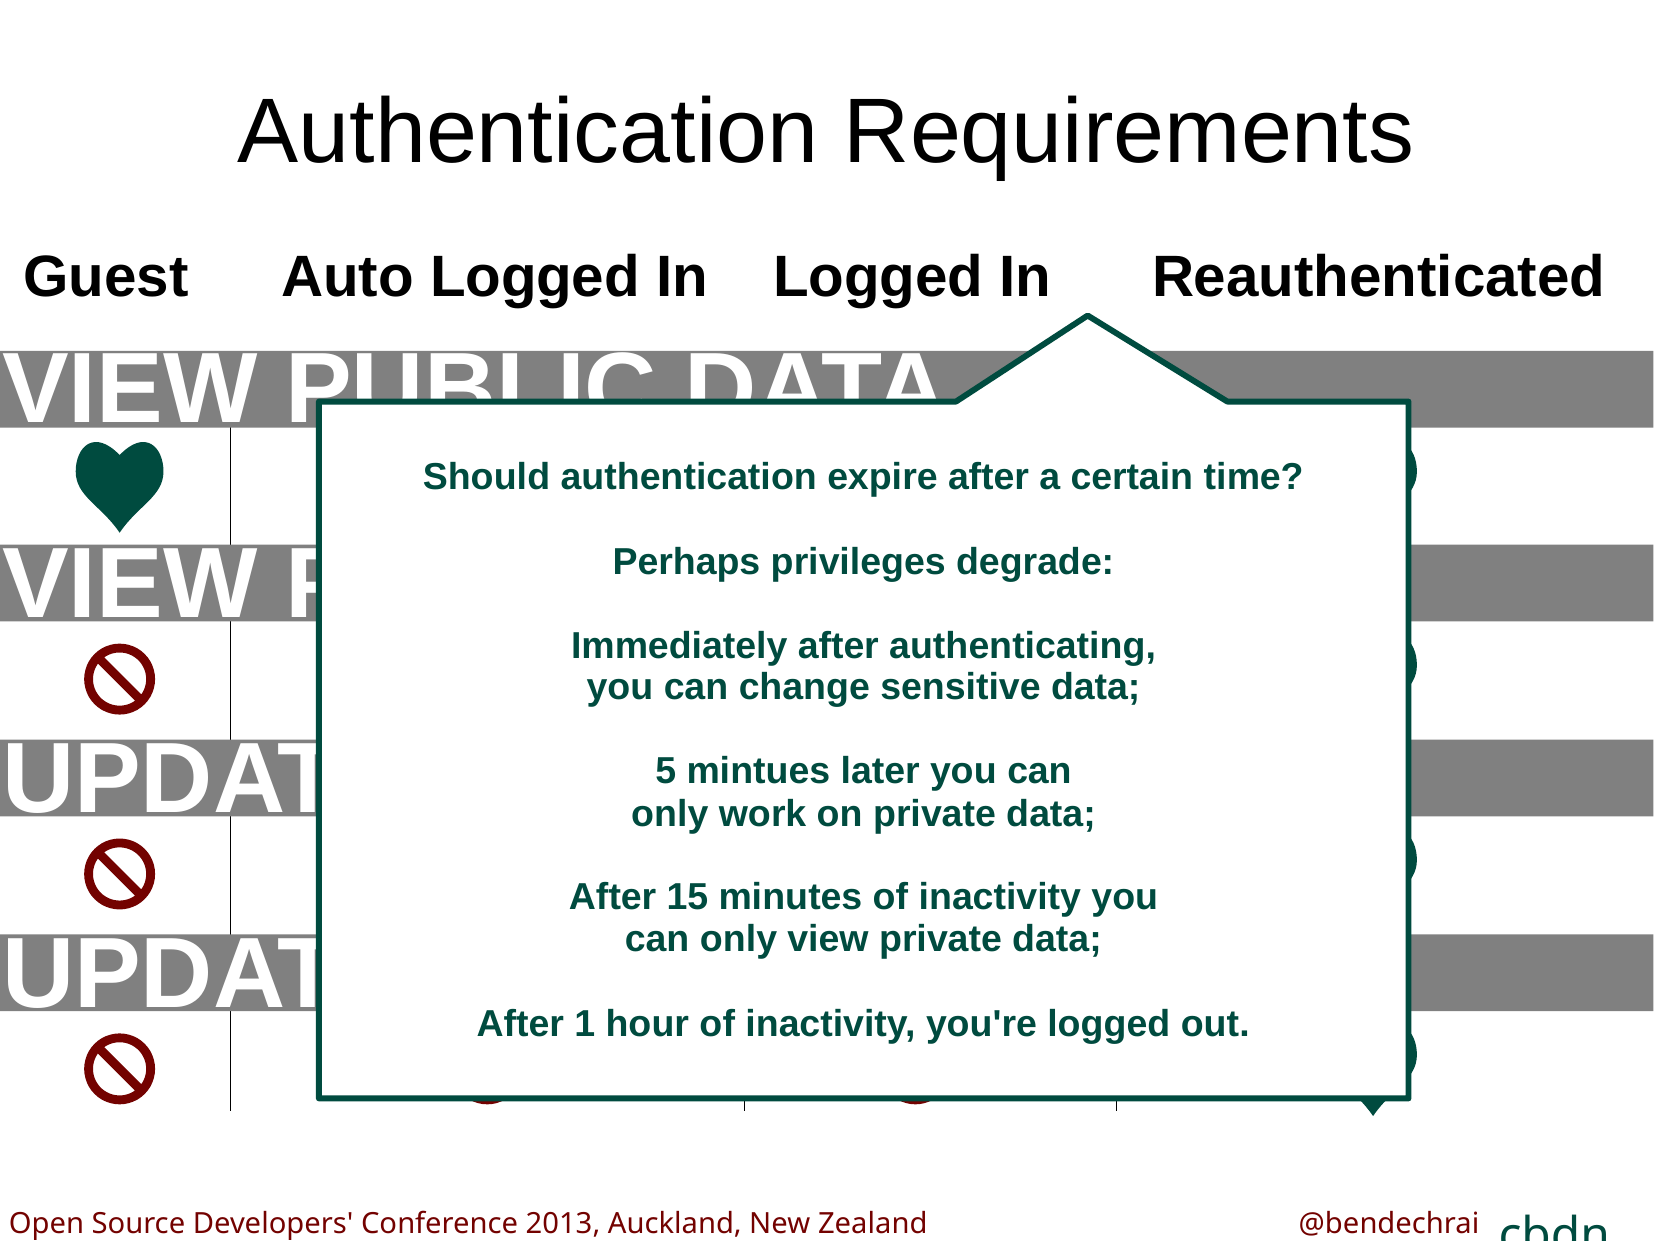

# Authentication Requirements
Guest
Auto Logged In
Logged In
Reauthenticated
VIEW PUBLIC DATA
Should authentication expire after a certain time?
Perhaps privileges degrade:
Immediately after authenticating,
you can change sensitive data;
5 mintues later you can
only work on private data;
After 15 minutes of inactivity you
can only view private data;
After 1 hour of inactivity, you're logged out.
VIEW PERSONAL DATA
UPDATE PERSONAL DATA
UPDATE SENSITIVE DATA
cbdn
Open Source Developers' Conference 2013, Auckland, New Zealand
@bendechrai